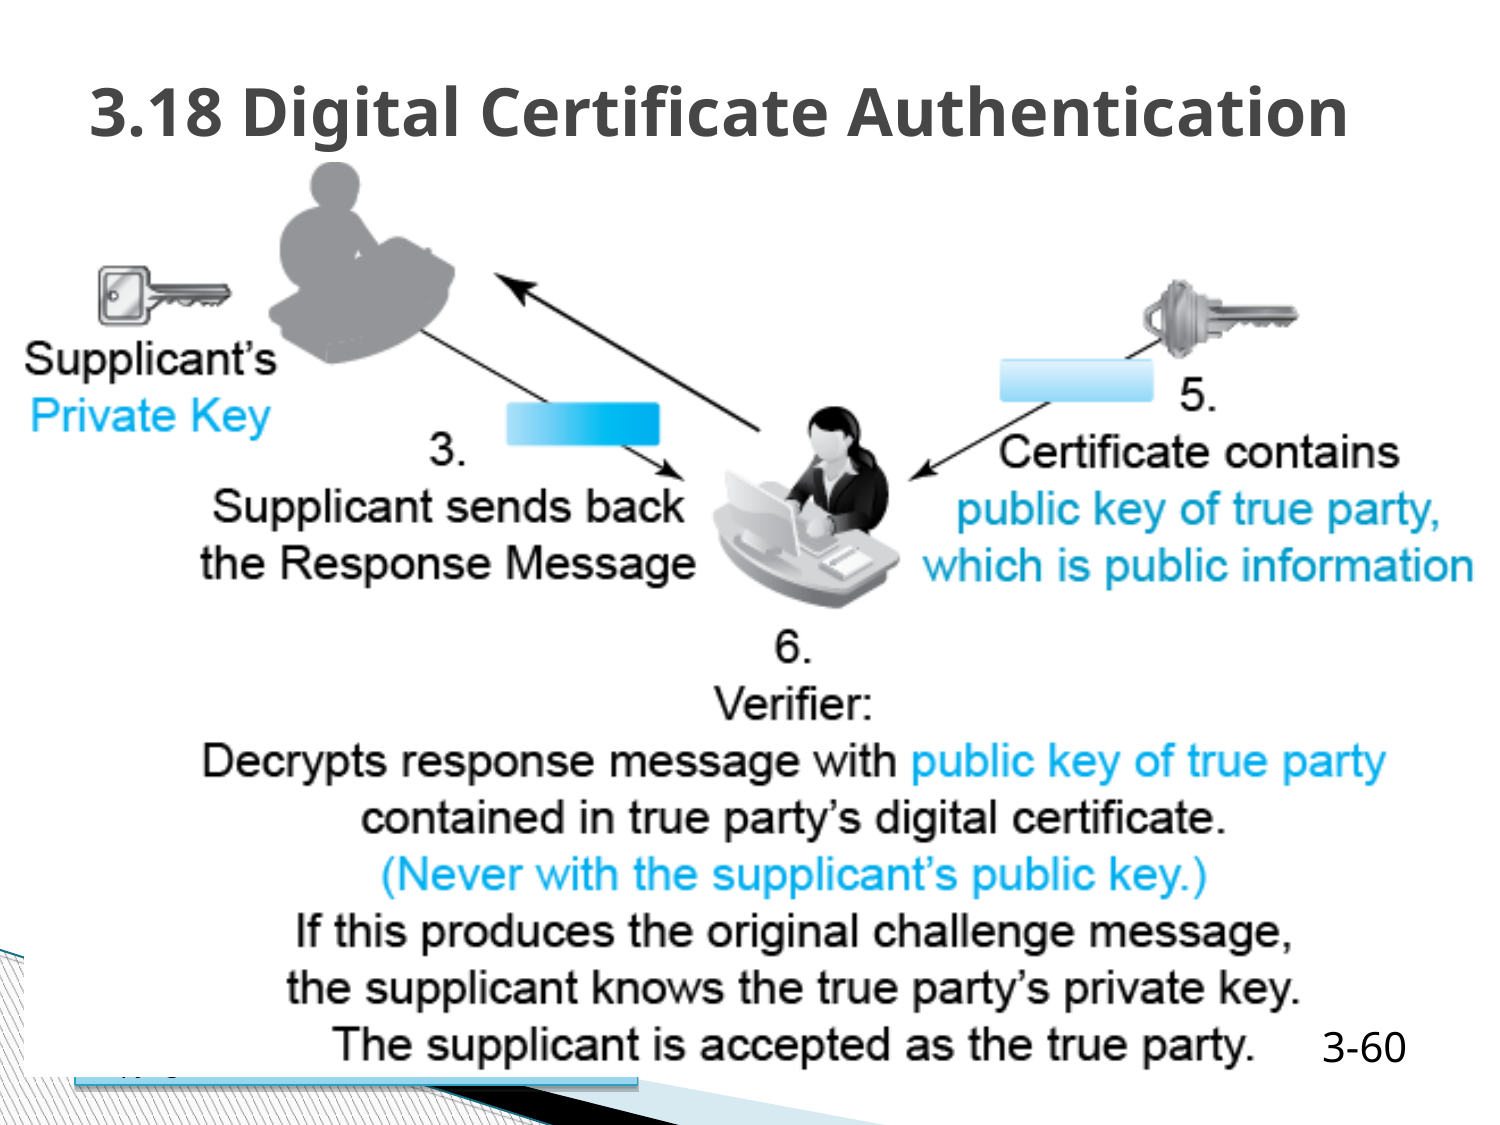

# 3.18 Digital Certificate Authentication
Copyright © 2015 Pearson Education, Inc.